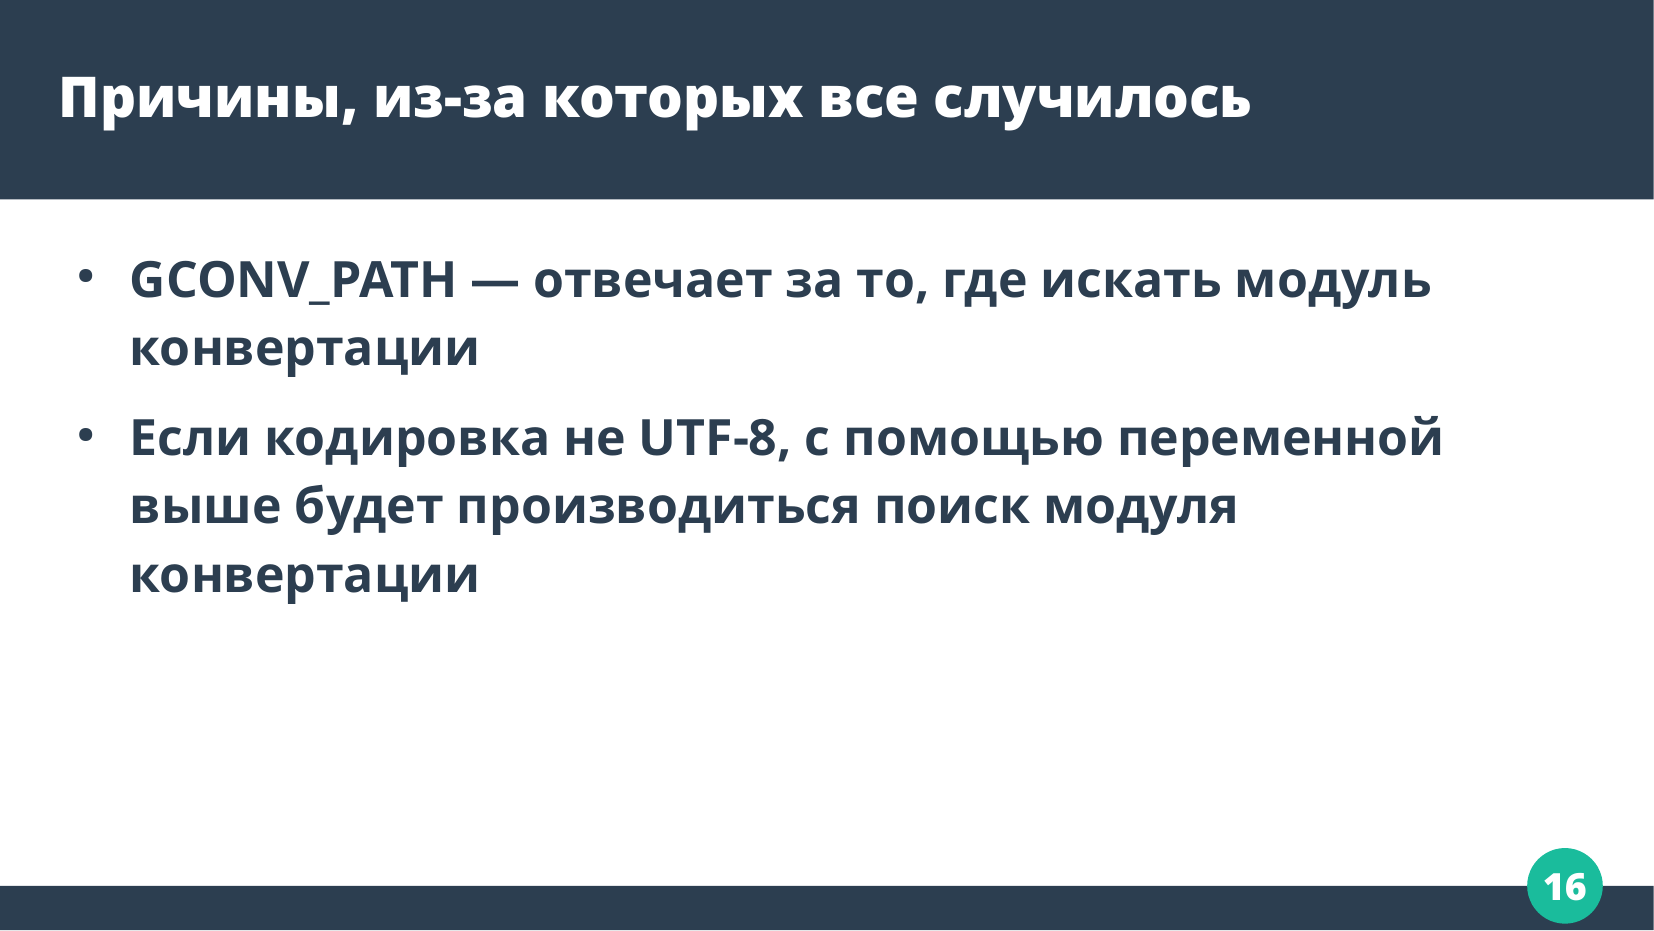

# Причины, из-за которых все случилось
GCONV_PATH — отвечает за то, где искать модуль конвертации
Если кодировка не UTF-8, с помощью переменной выше будет производиться поиск модуля конвертации